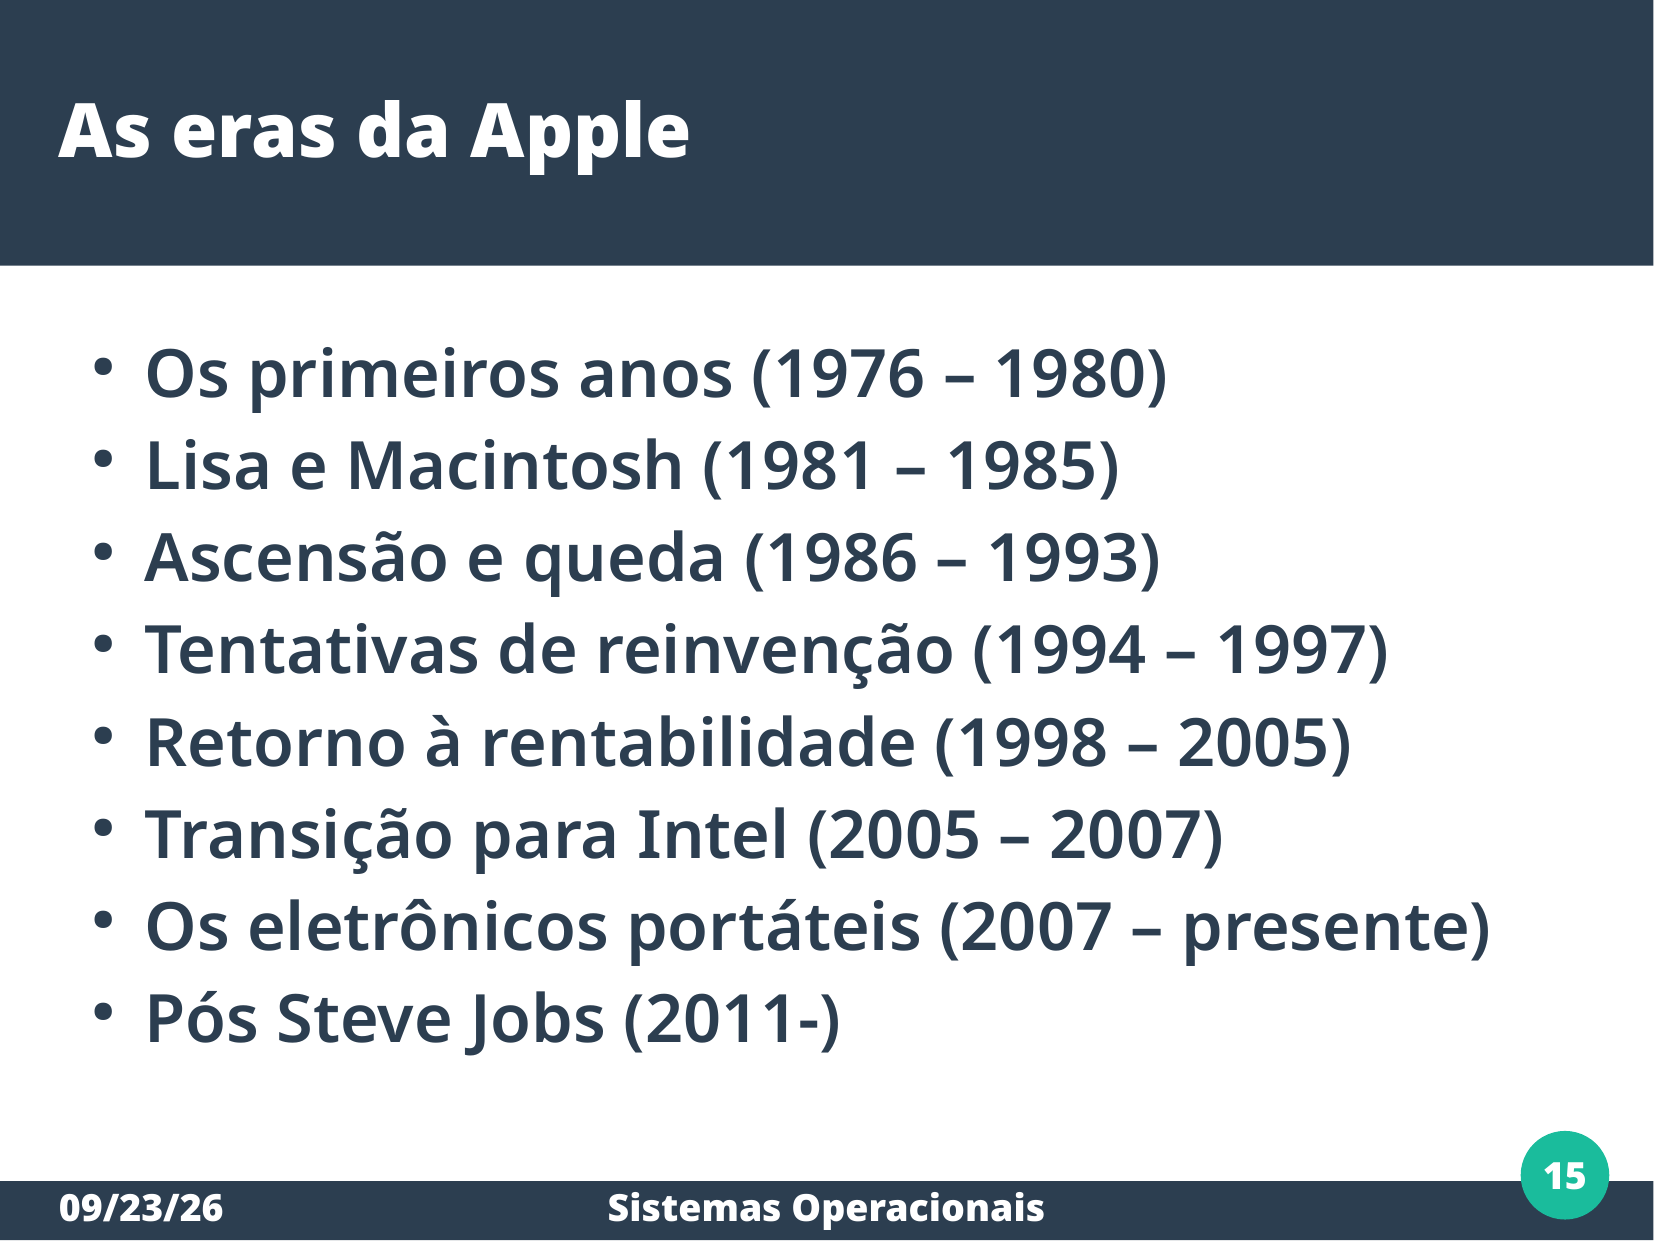

As eras da Apple
# Os primeiros anos (1976 – 1980)
Lisa e Macintosh (1981 – 1985)
Ascensão e queda (1986 – 1993)
Tentativas de reinvenção (1994 – 1997)
Retorno à rentabilidade (1998 – 2005)
Transição para Intel (2005 – 2007)
Os eletrônicos portáteis (2007 – presente)
Pós Steve Jobs (2011-)
15
Sistemas Operacionais